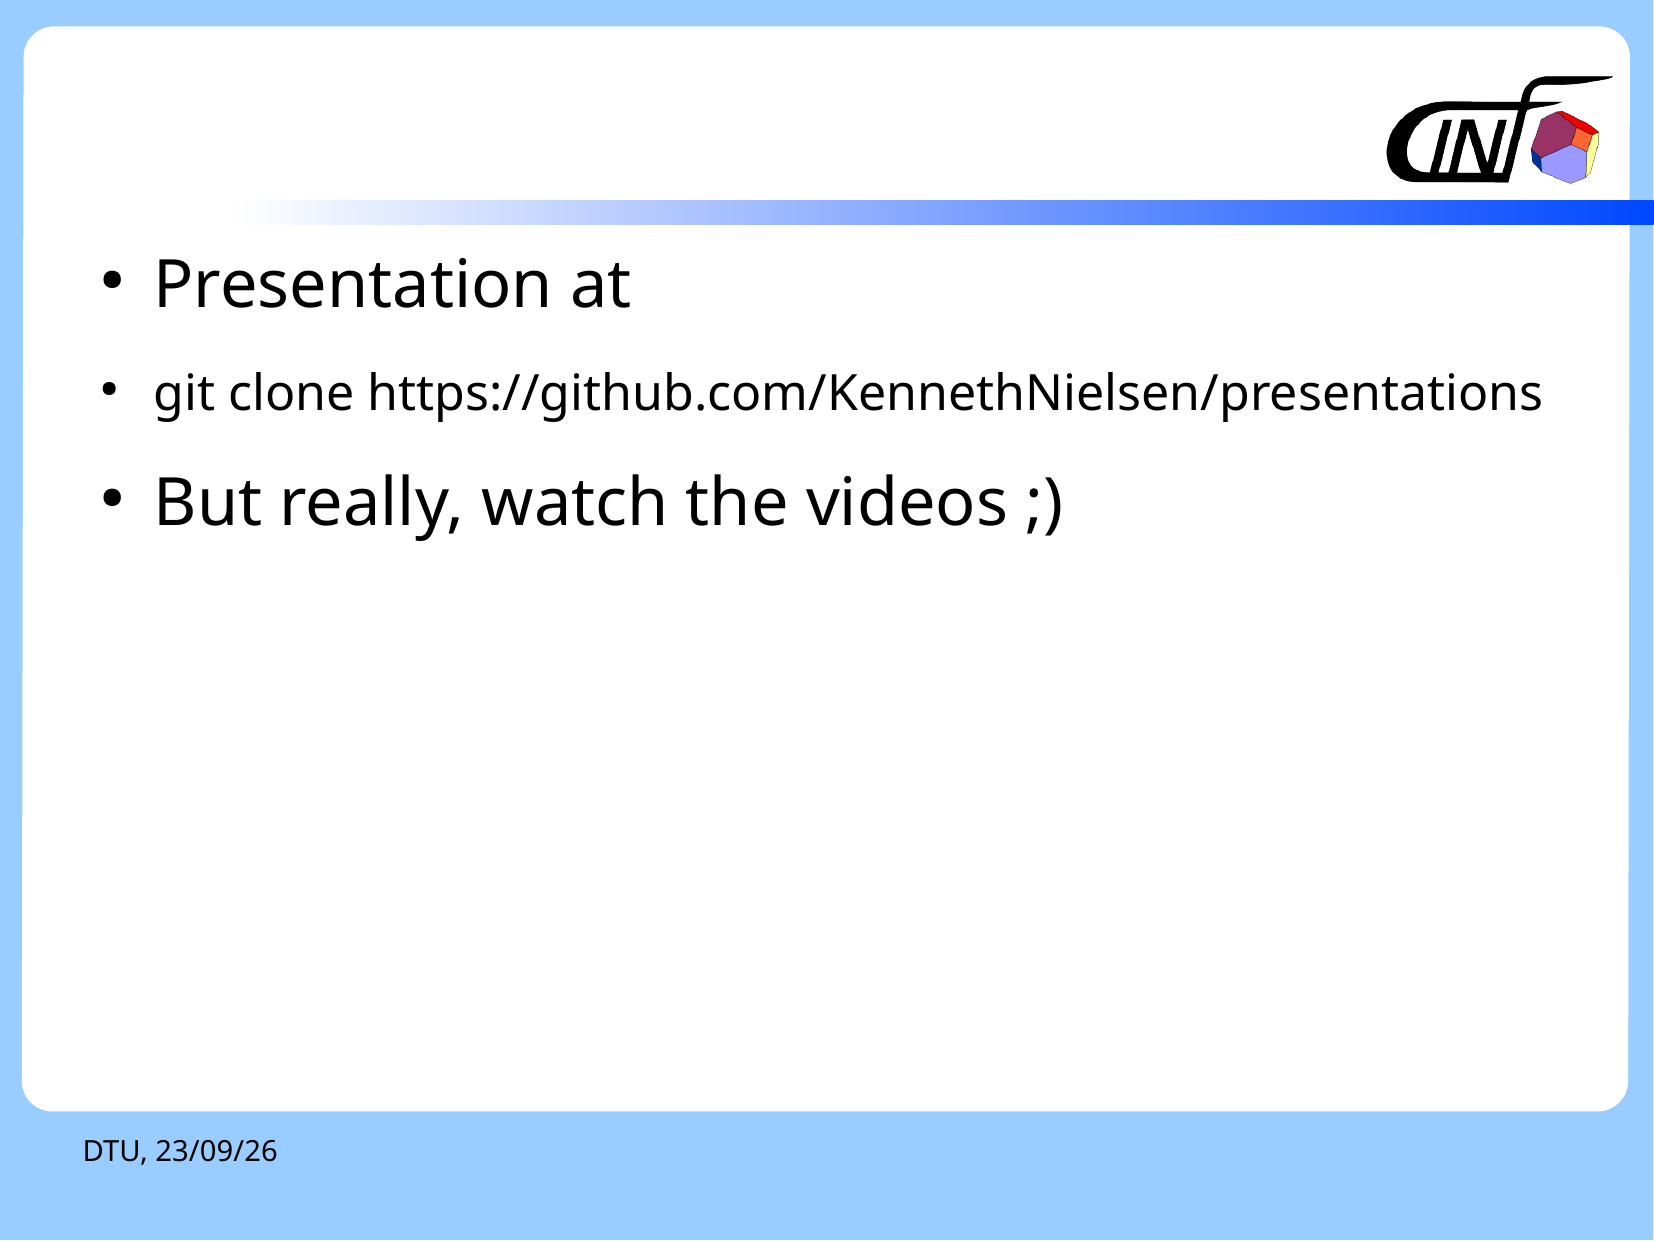

#
Presentation at
git clone https://github.com/KennethNielsen/presentations
But really, watch the videos ;)